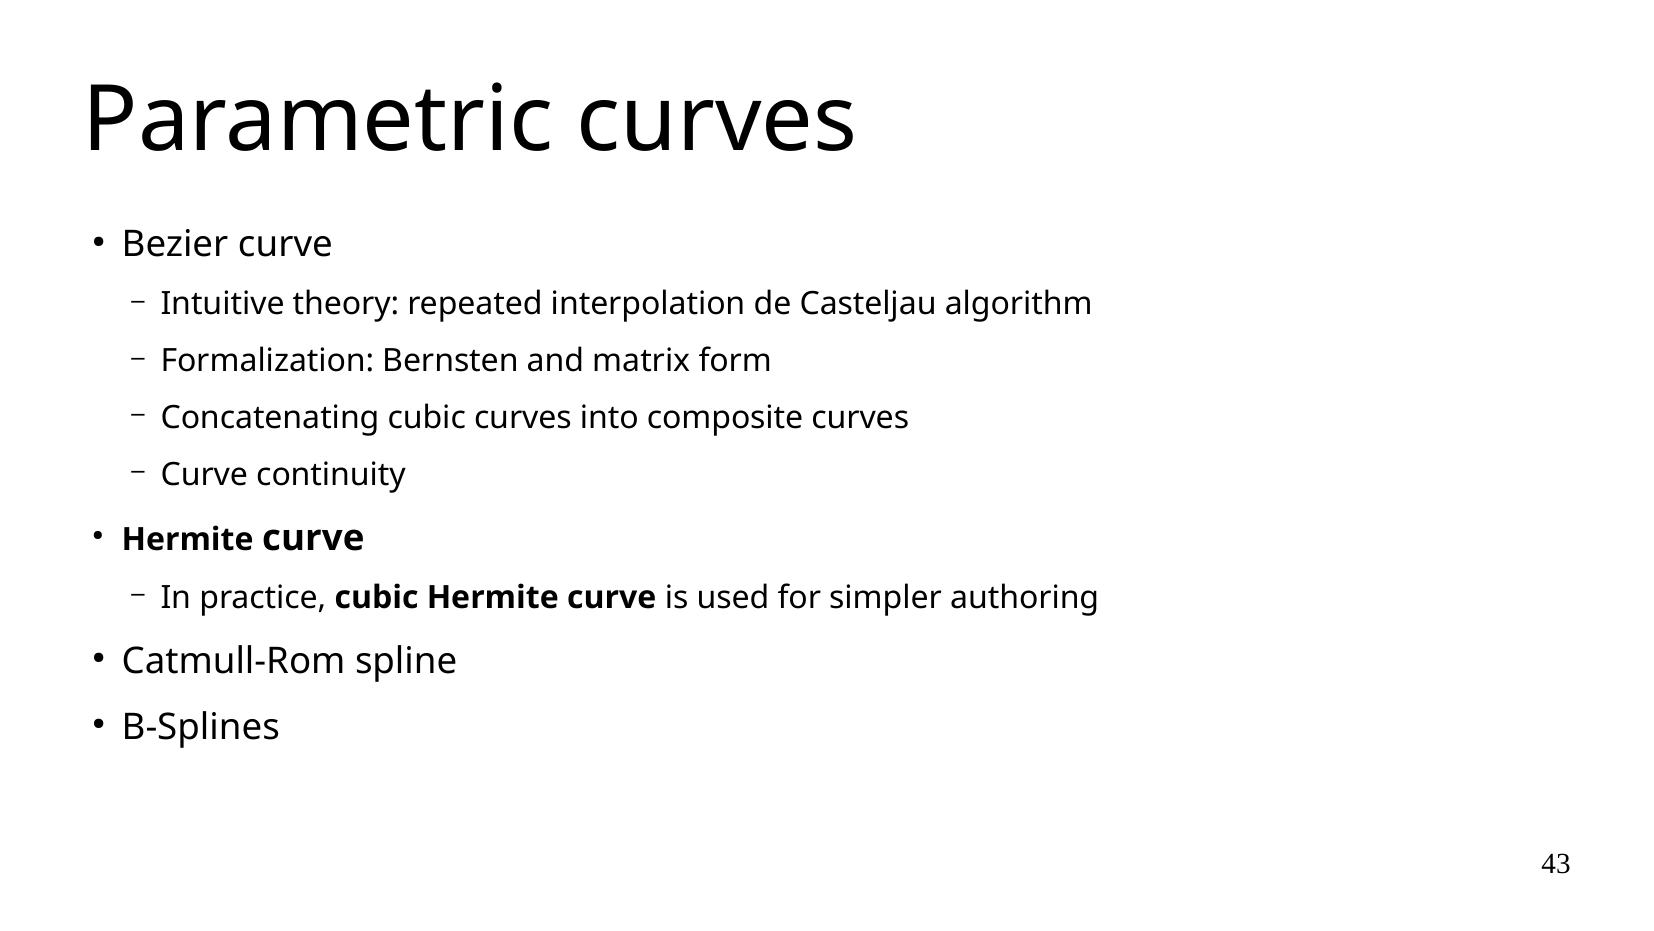

# Parametric curves
Bezier curve
Intuitive theory: repeated interpolation de Casteljau algorithm
Formalization: Bernsten and matrix form
Concatenating cubic curves into composite curves
Curve continuity
Hermite curve
In practice, cubic Hermite curve is used for simpler authoring
Catmull-Rom spline
B-Splines
43